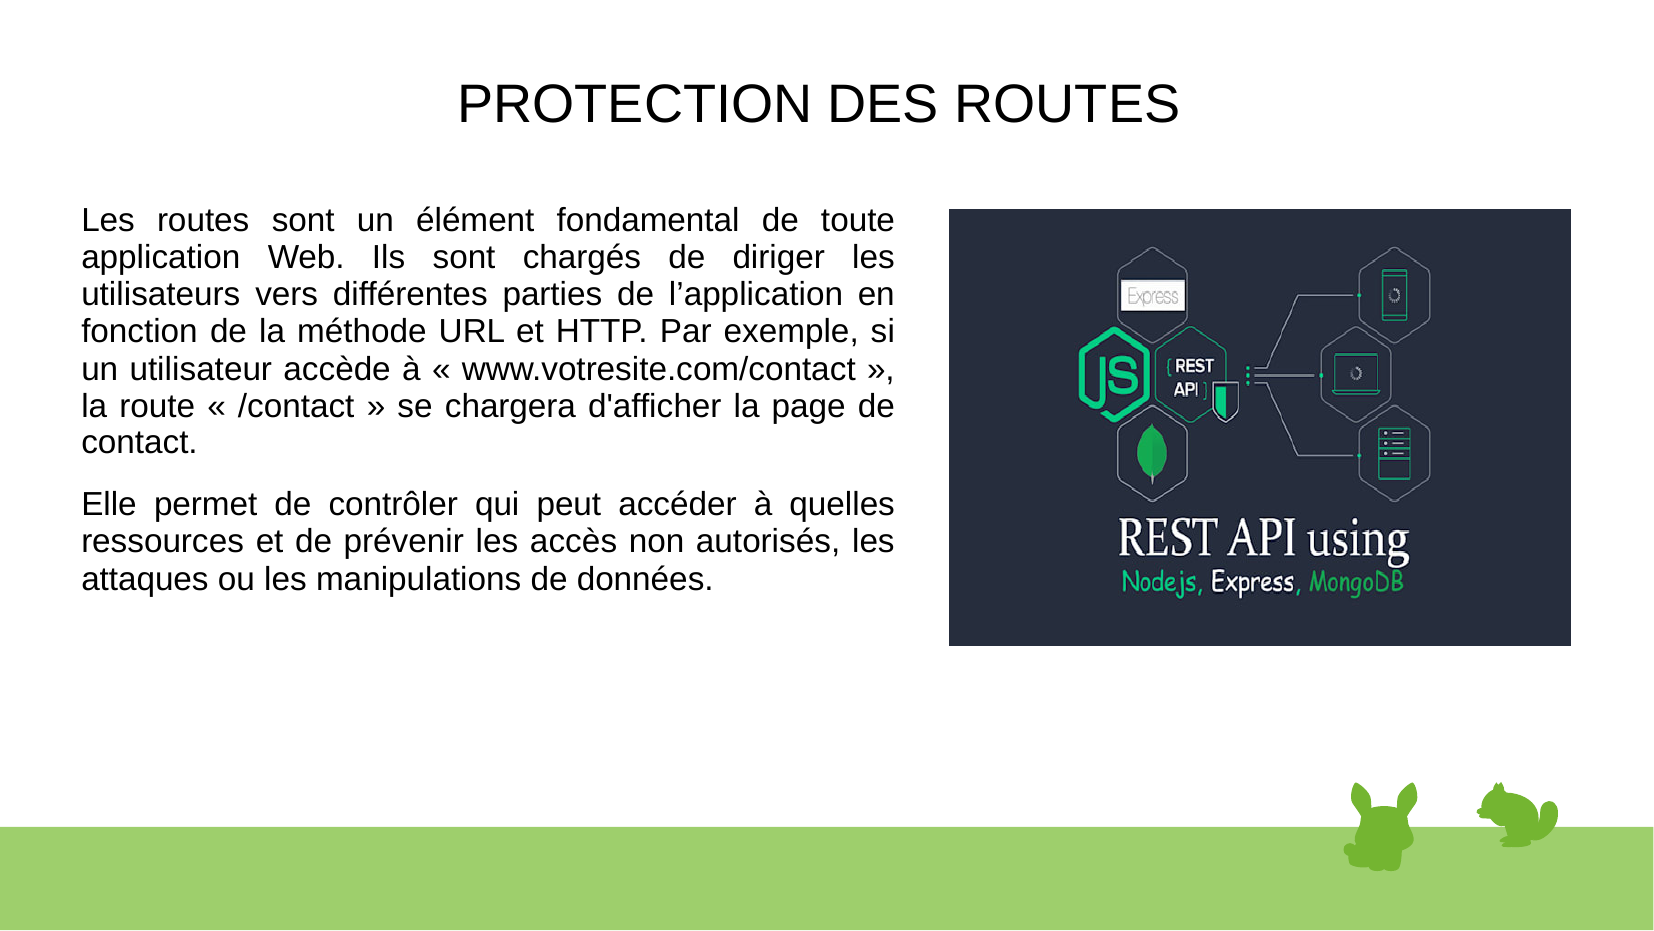

# PROTECTION DES ROUTES
Les routes sont un élément fondamental de toute application Web. Ils sont chargés de diriger les utilisateurs vers différentes parties de l’application en fonction de la méthode URL et HTTP. Par exemple, si un utilisateur accède à « www.votresite.com/contact », la route « /contact » se chargera d'afficher la page de contact.
Elle permet de contrôler qui peut accéder à quelles ressources et de prévenir les accès non autorisés, les attaques ou les manipulations de données.